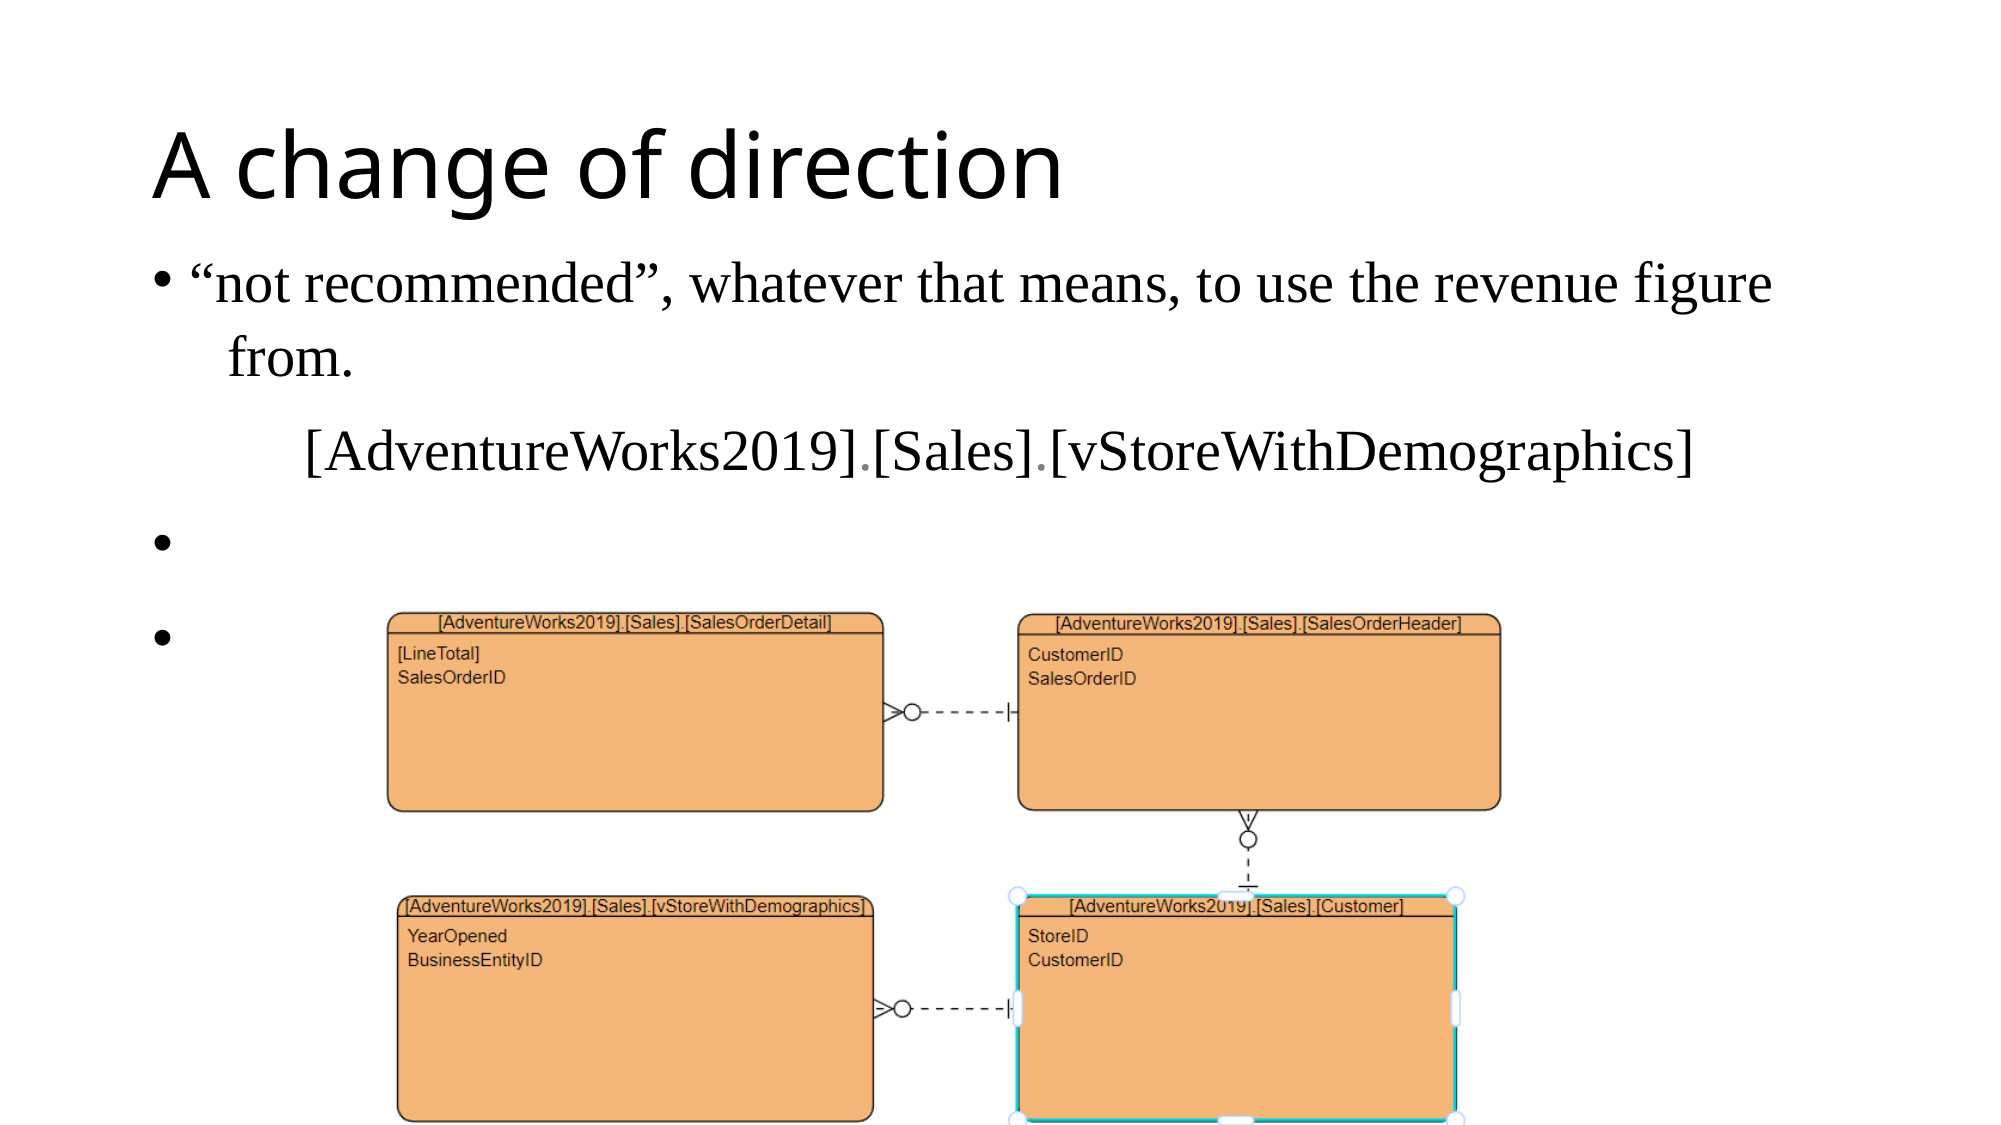

# A change of direction
“not recommended”, whatever that means, to use the revenue figure from.
[AdventureWorks2019].[Sales].[vStoreWithDemographics]